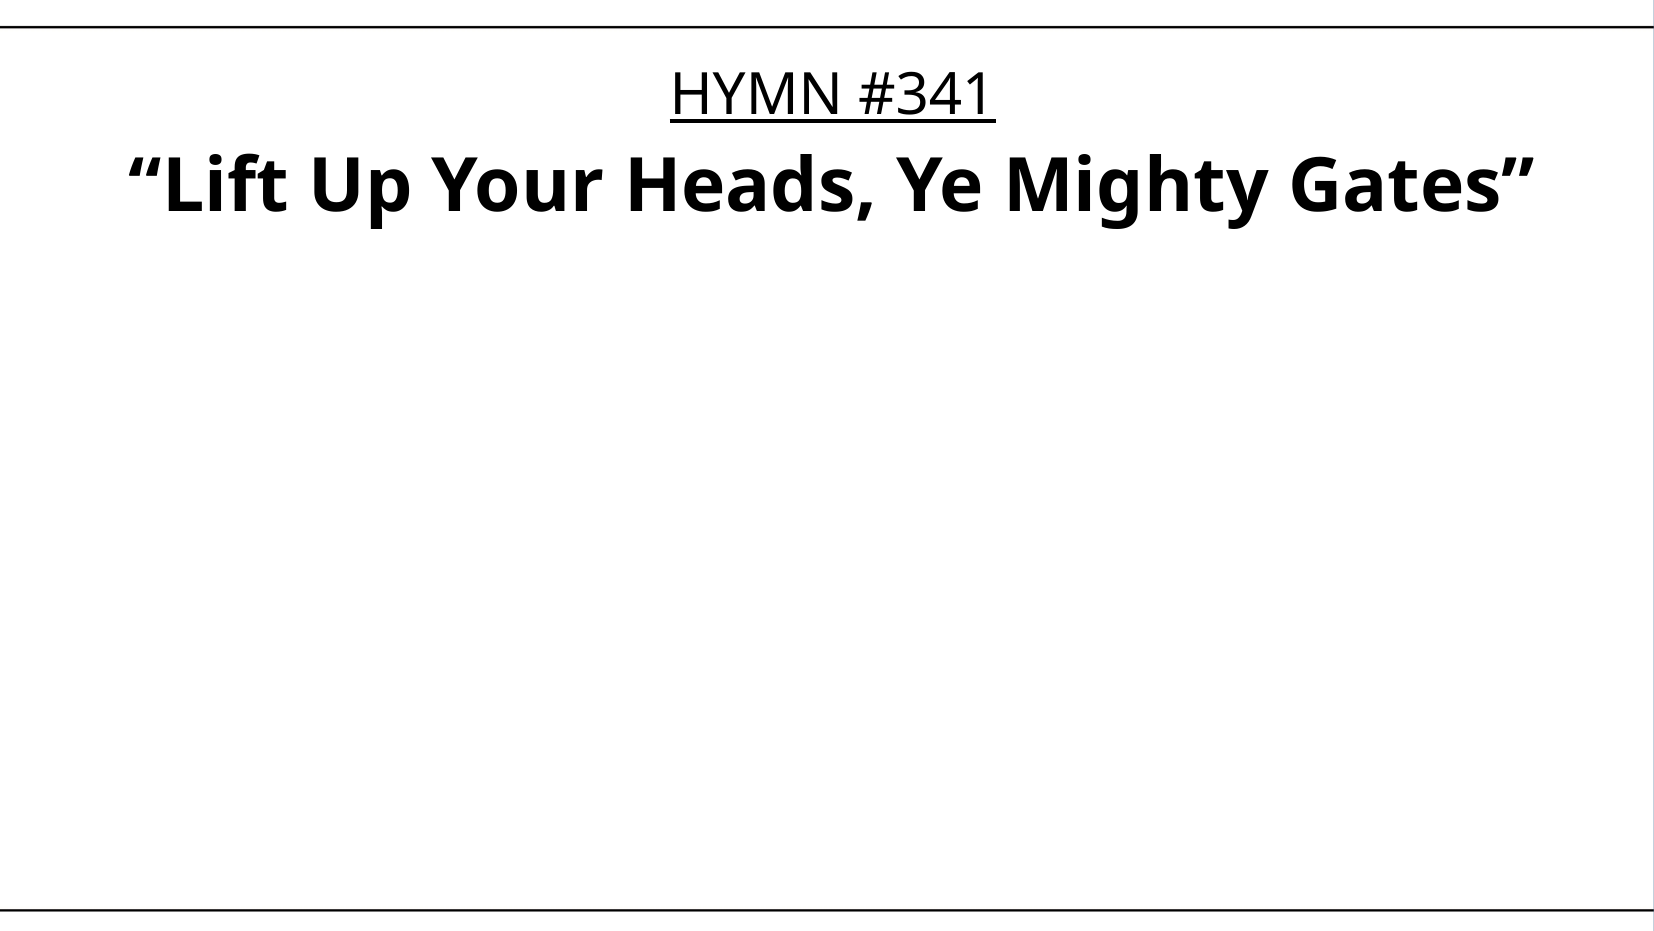

HYMN #341
“Lift Up Your Heads, Ye Mighty Gates”